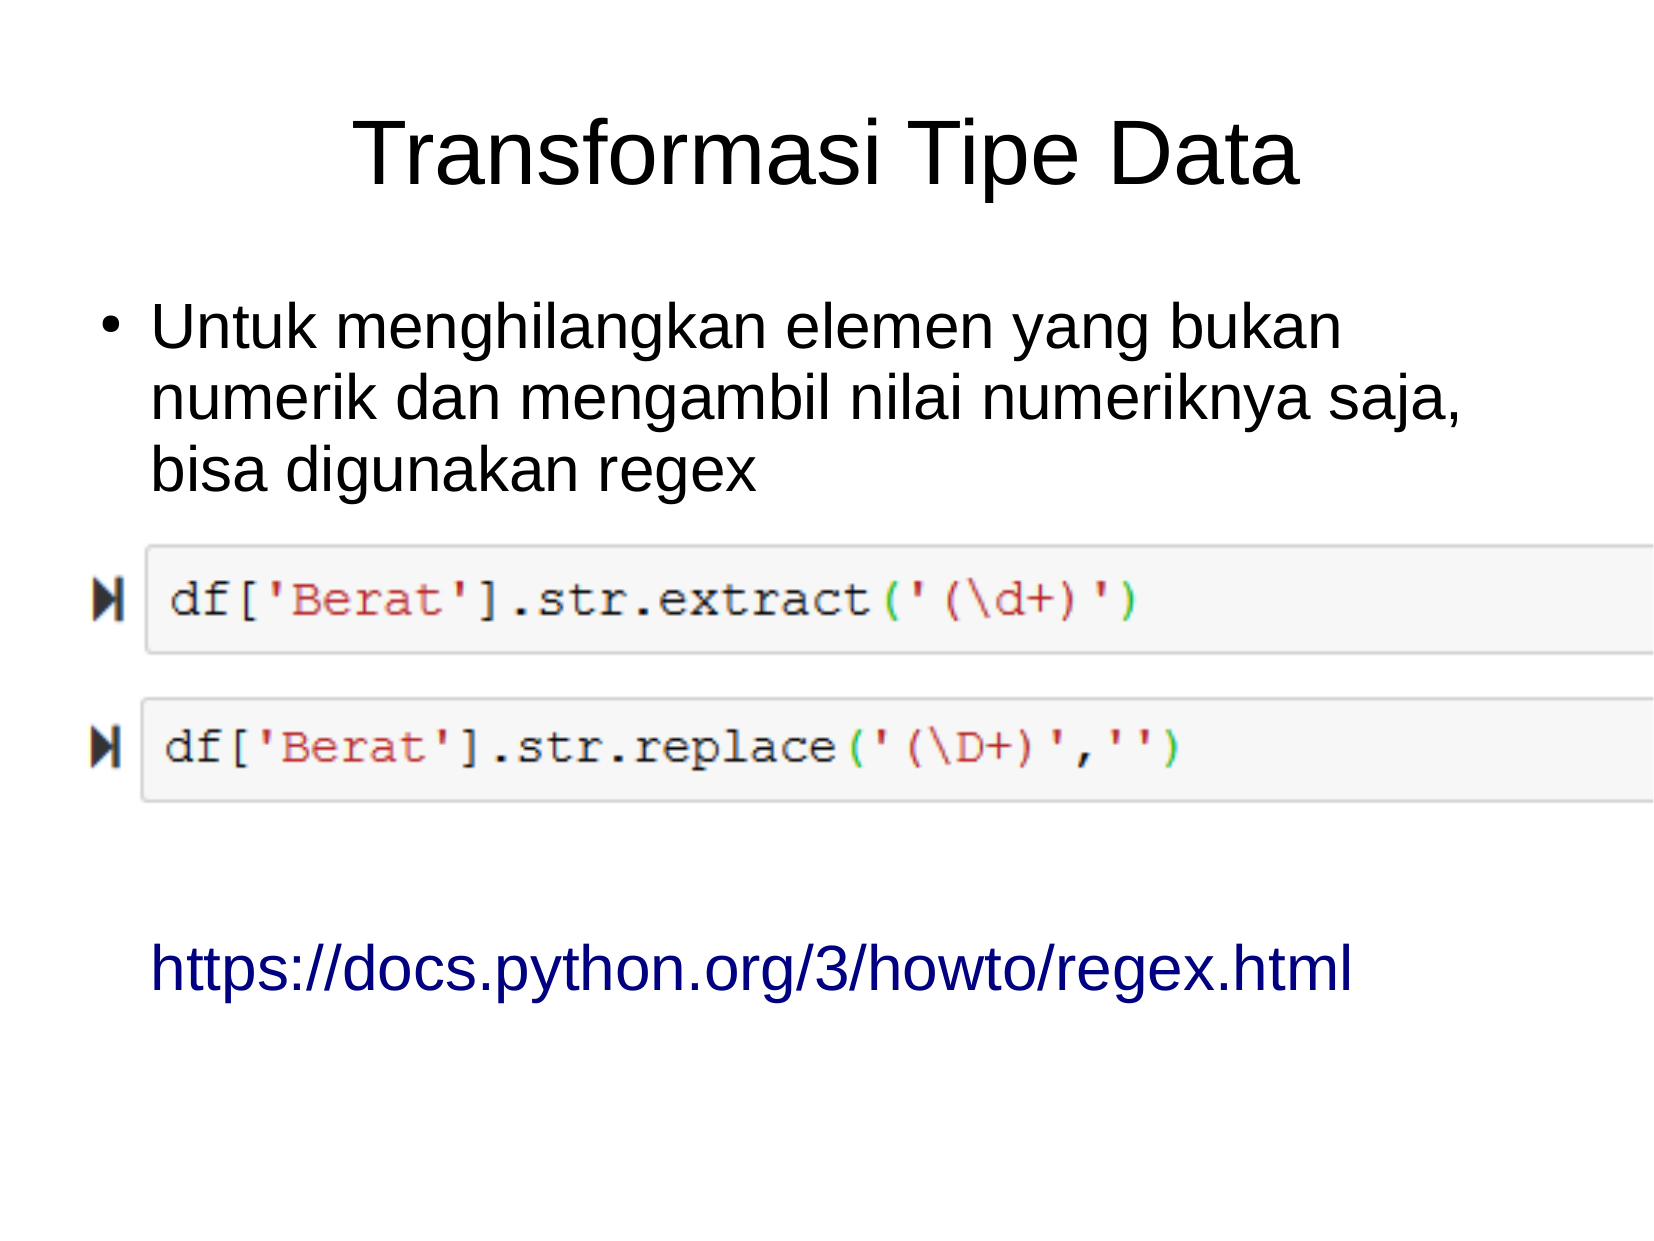

# Transformasi Tipe Data
Untuk menghilangkan elemen yang bukan numerik dan mengambil nilai numeriknya saja, bisa digunakan regex
https://docs.python.org/3/howto/regex.html